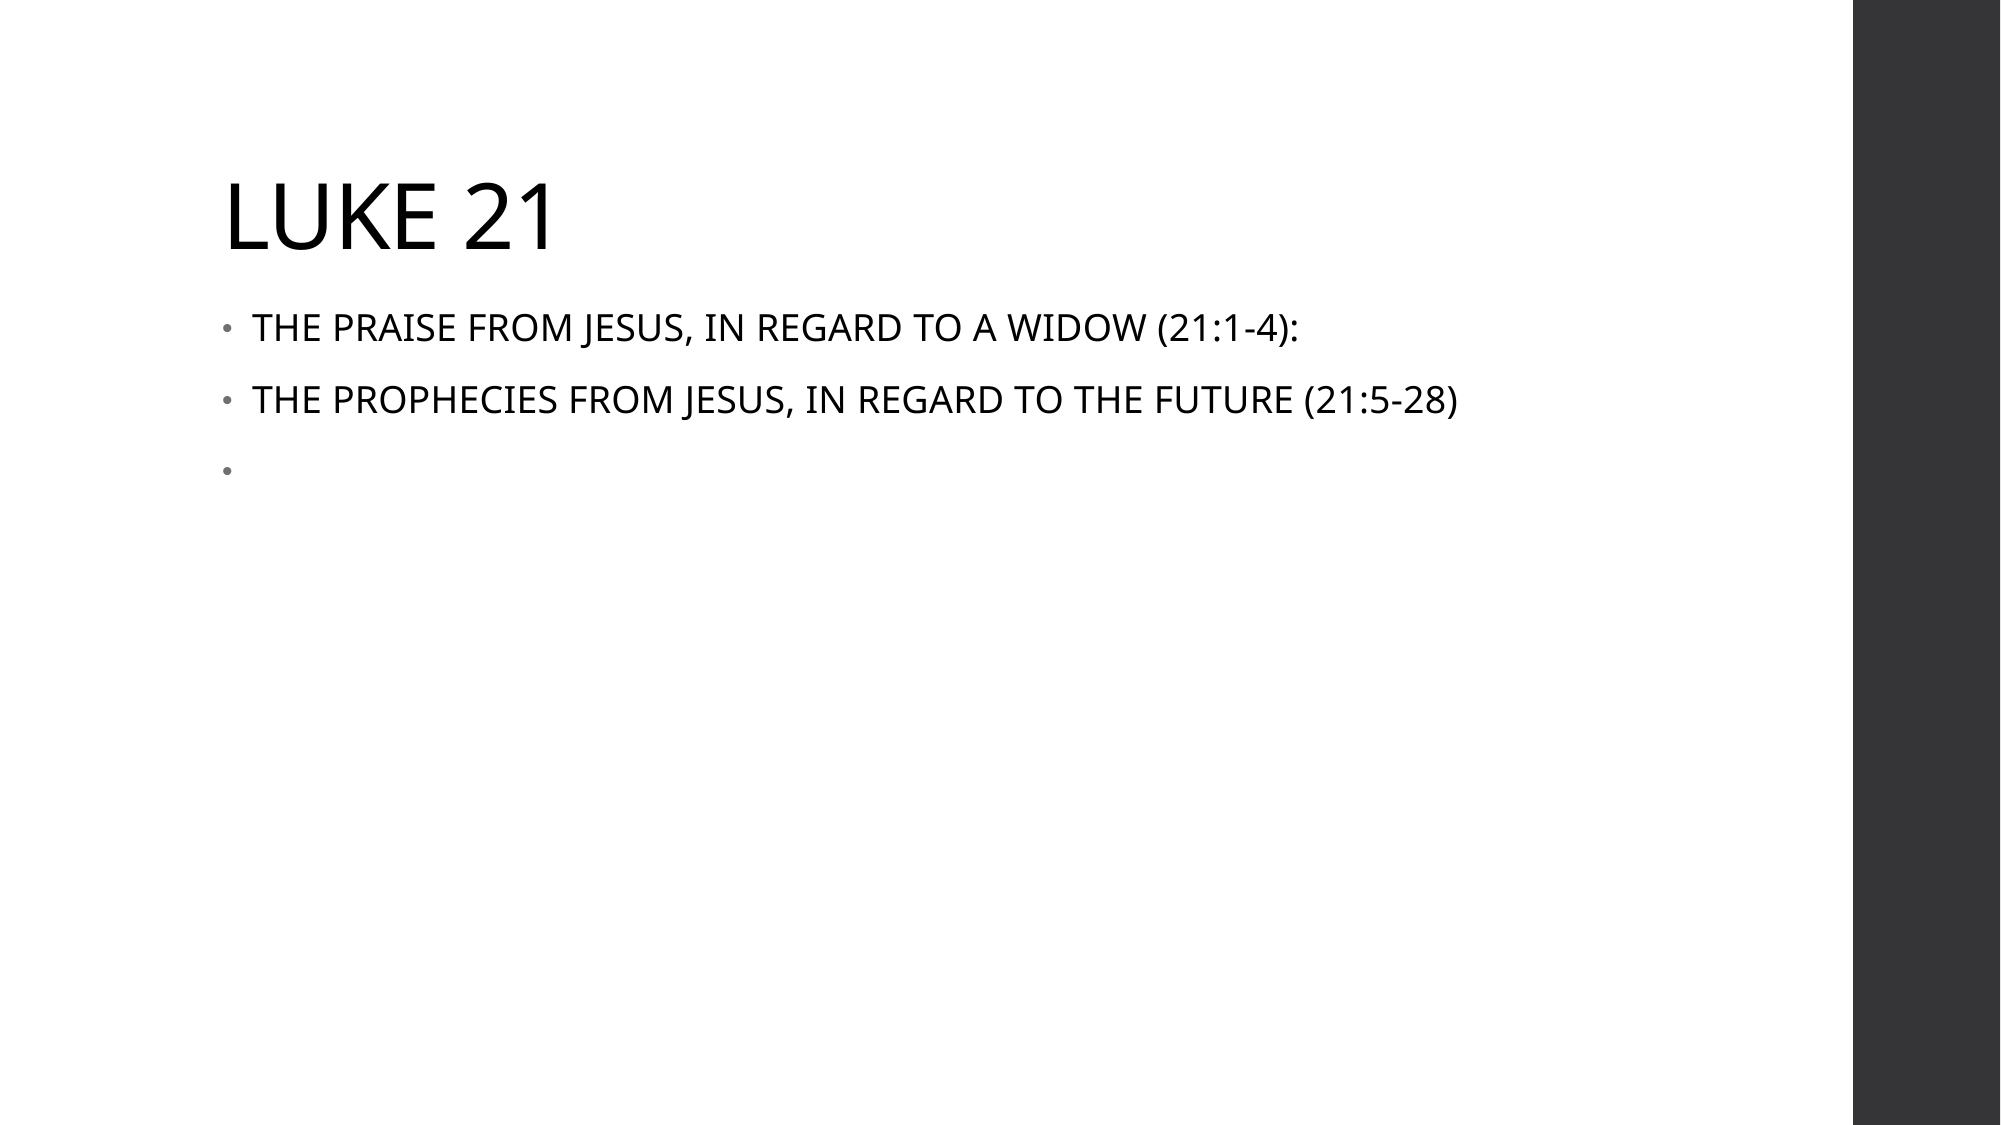

# LUKE 21
THE PRAISE FROM JESUS, IN REGARD TO A WIDOW (21:1-4):
THE PROPHECIES FROM JESUS, IN REGARD TO THE FUTURE (21:5-28)